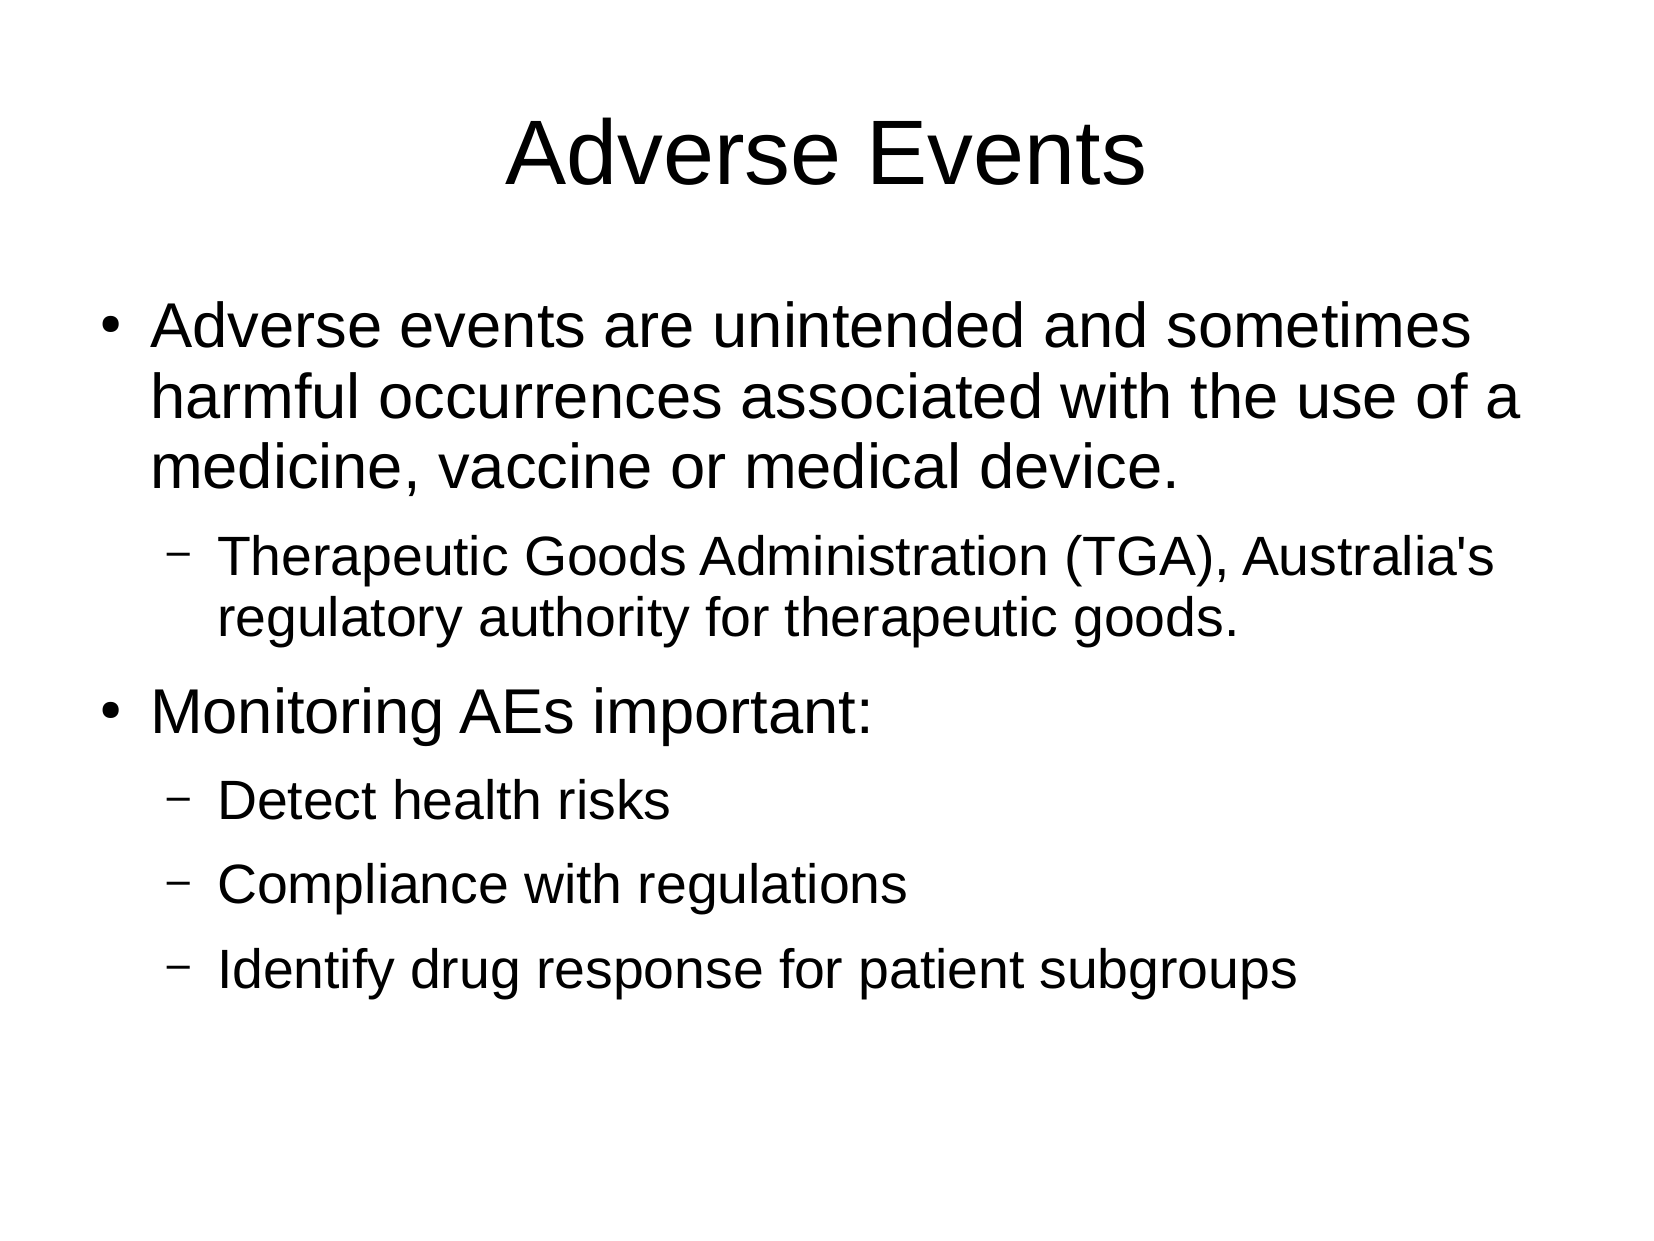

# Adverse Events
Adverse events are unintended and sometimes harmful occurrences associated with the use of a medicine, vaccine or medical device.
Therapeutic Goods Administration (TGA), Australia's regulatory authority for therapeutic goods.
Monitoring AEs important:
Detect health risks
Compliance with regulations
Identify drug response for patient subgroups